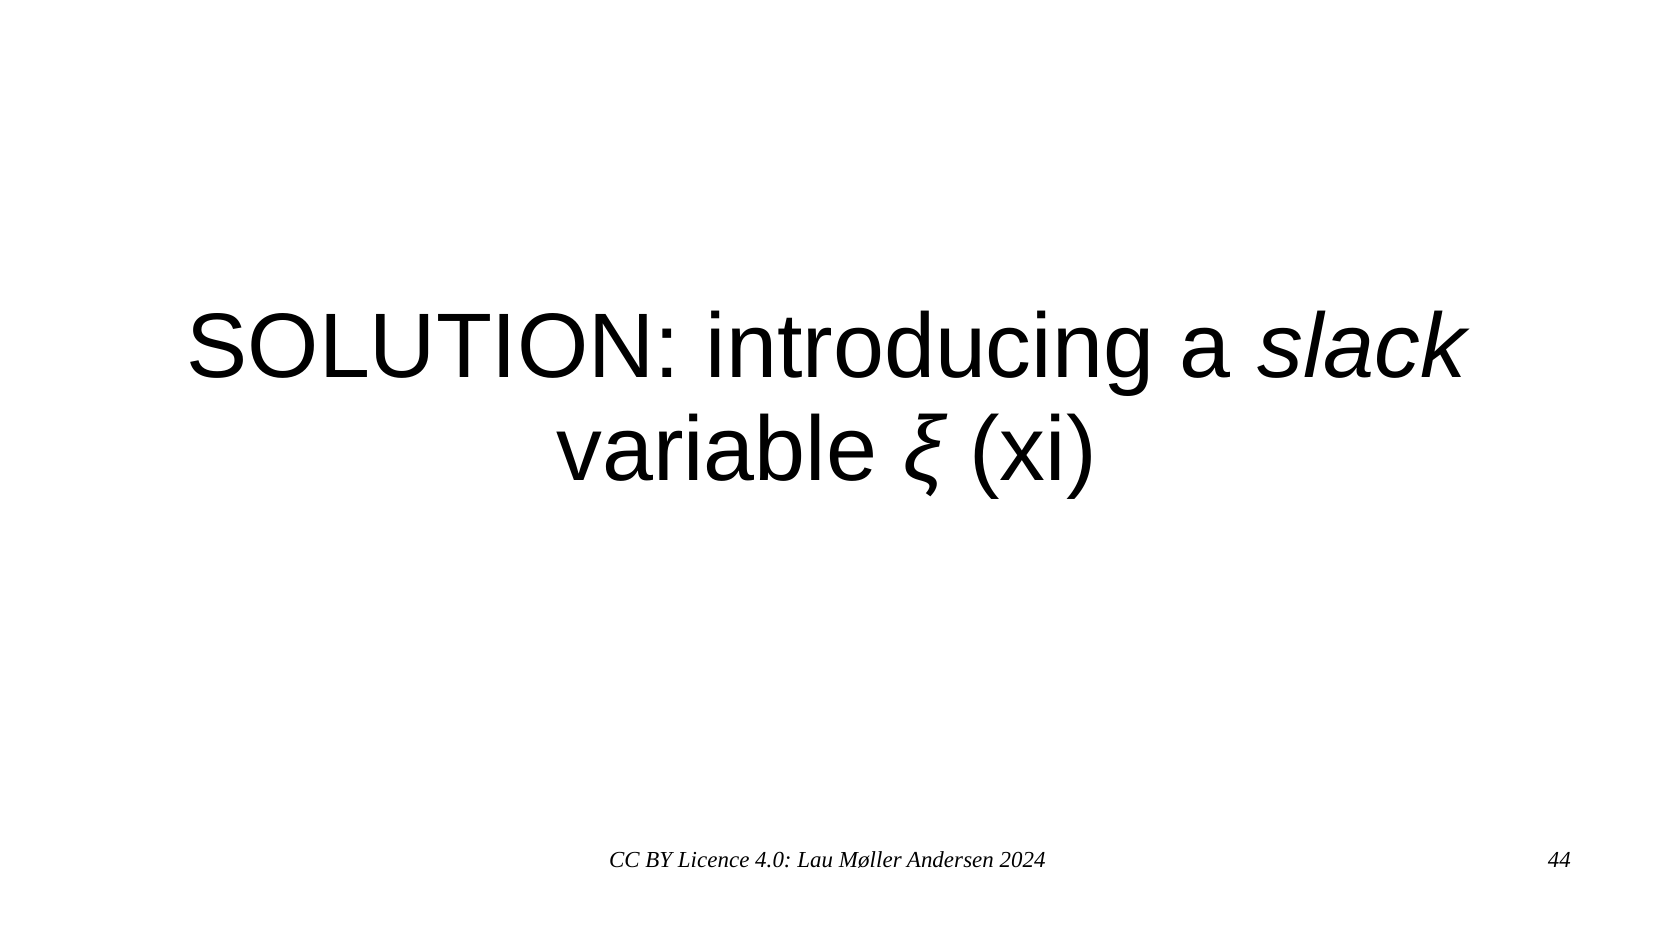

# SOLUTION: introducing a slack variable ξ (xi)
CC BY Licence 4.0: Lau Møller Andersen 2024
44